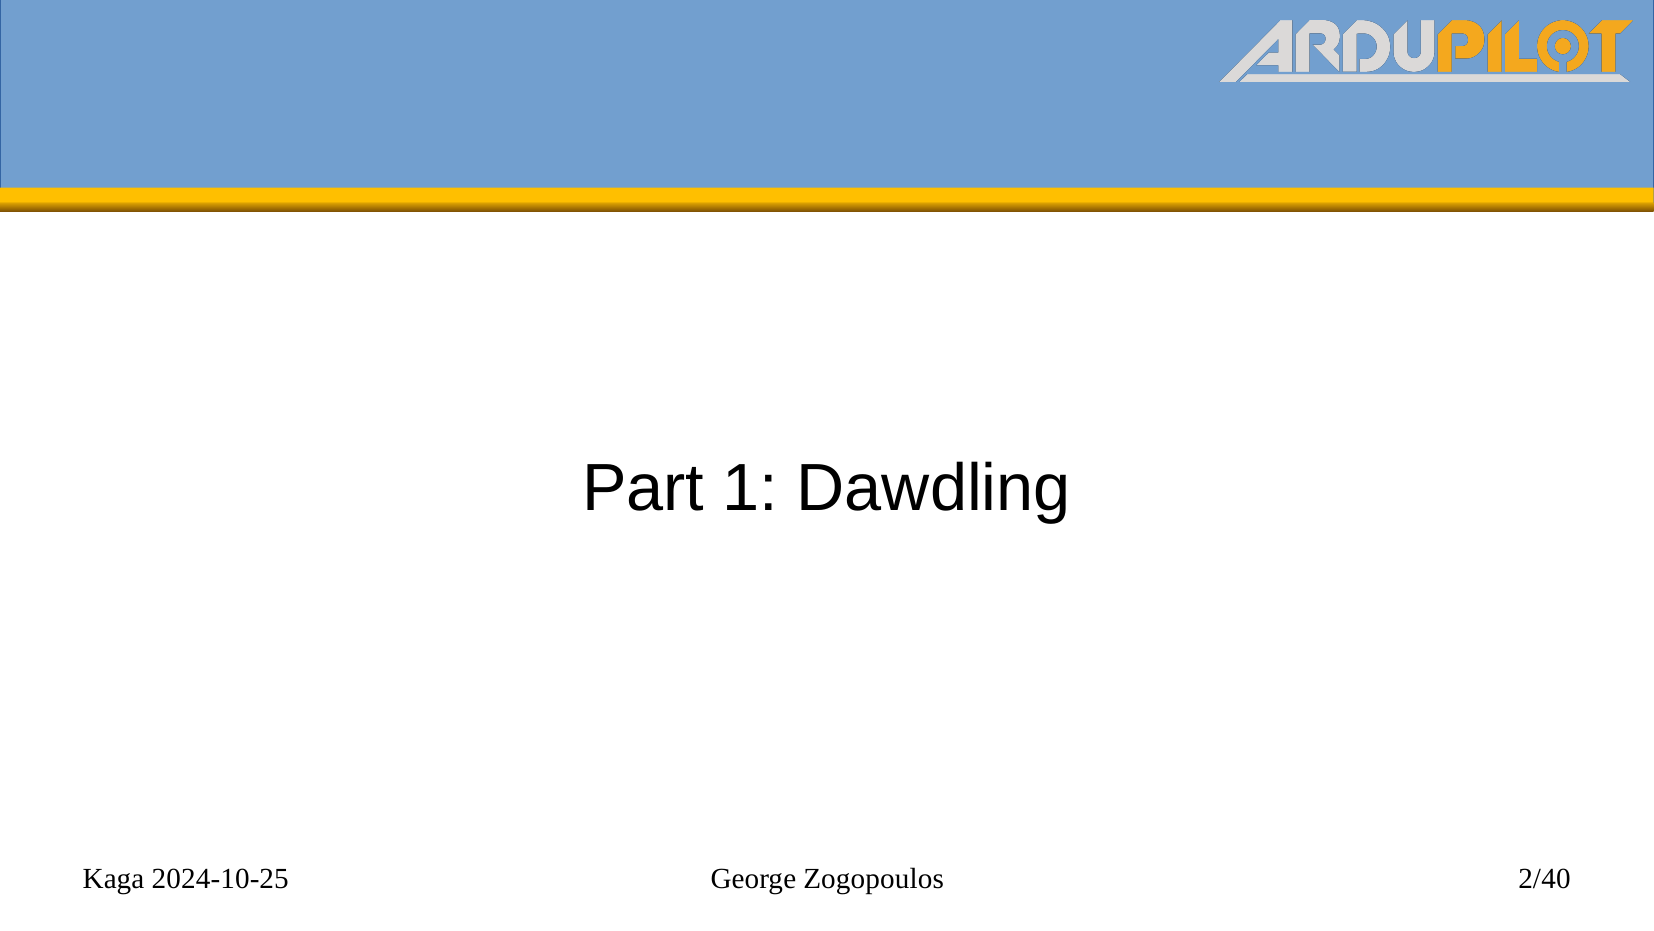

#
Part 1: Dawdling
Kaga 2024-10-25
George Zogopoulos
2